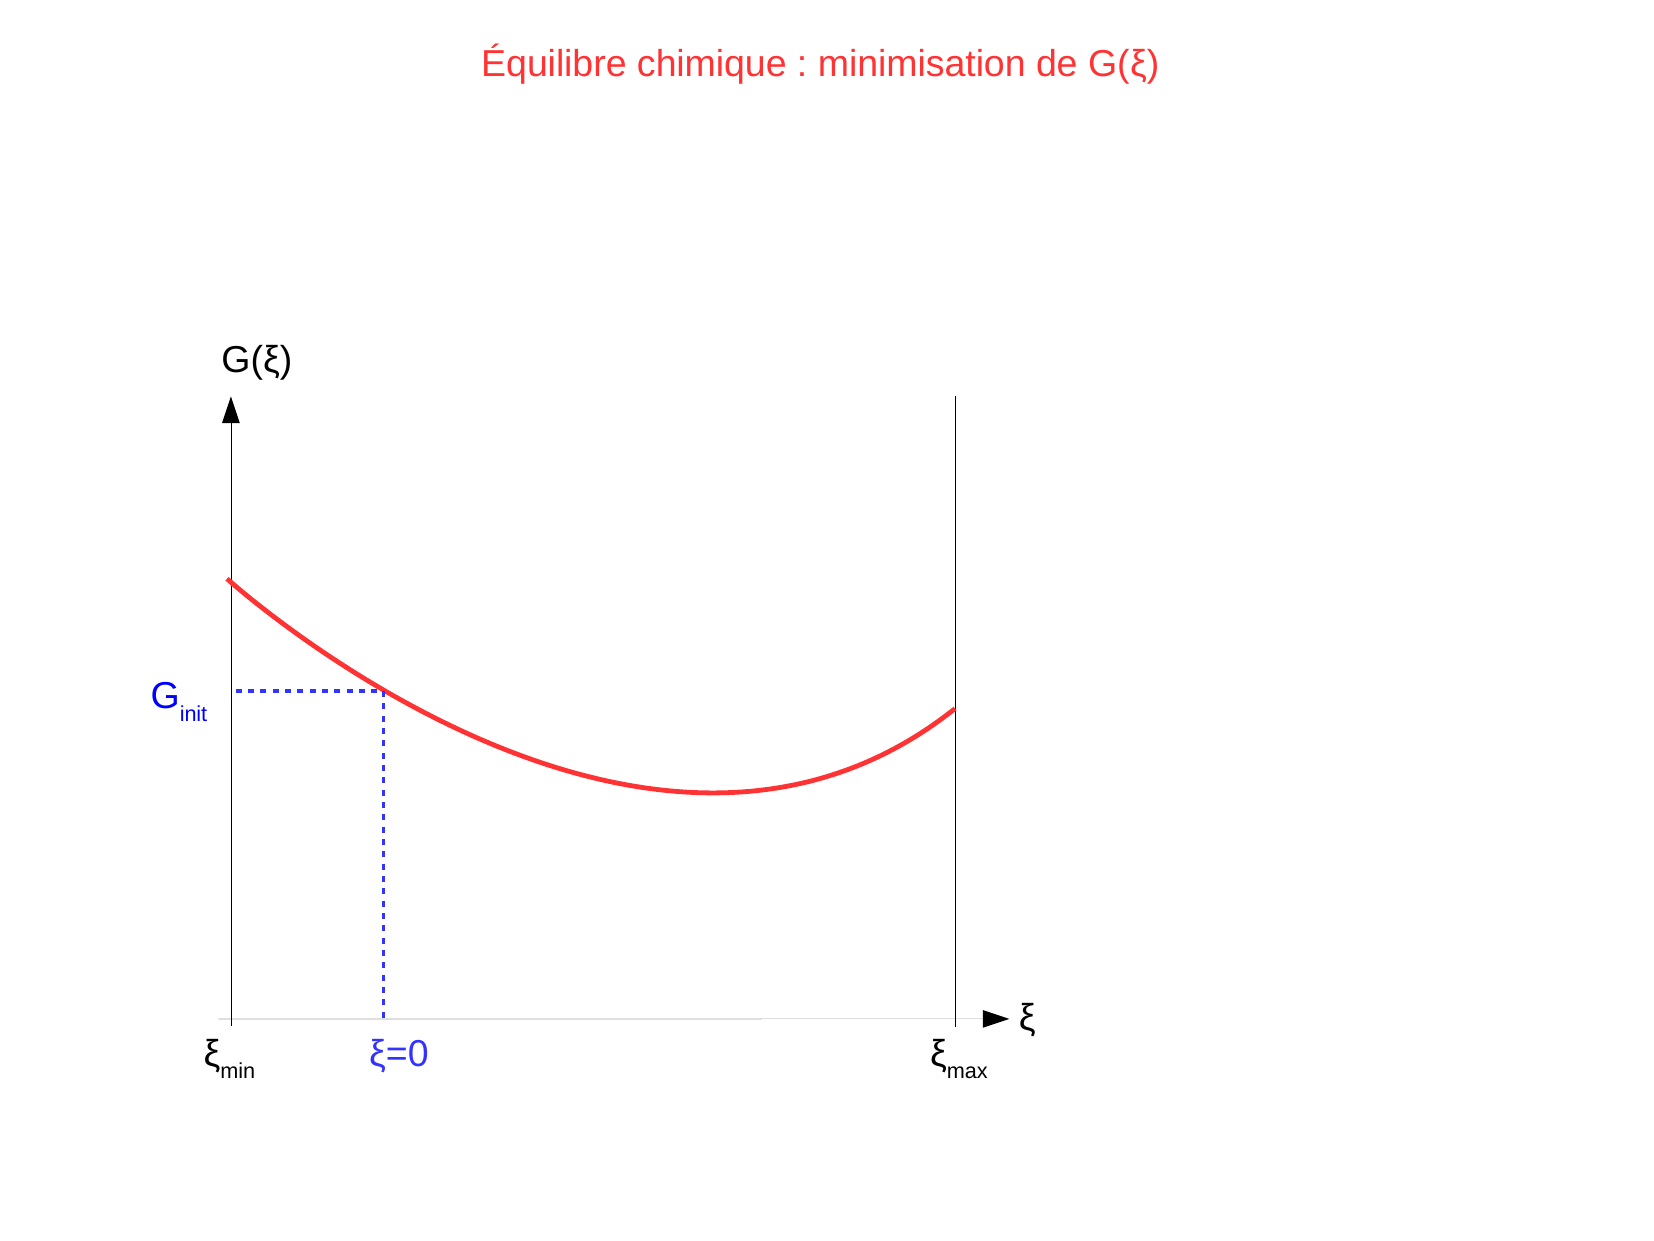

Équilibre chimique : minimisation de G(ξ)
G(ξ)
Ginit
ξ
ξmin
ξ=0
ξmax